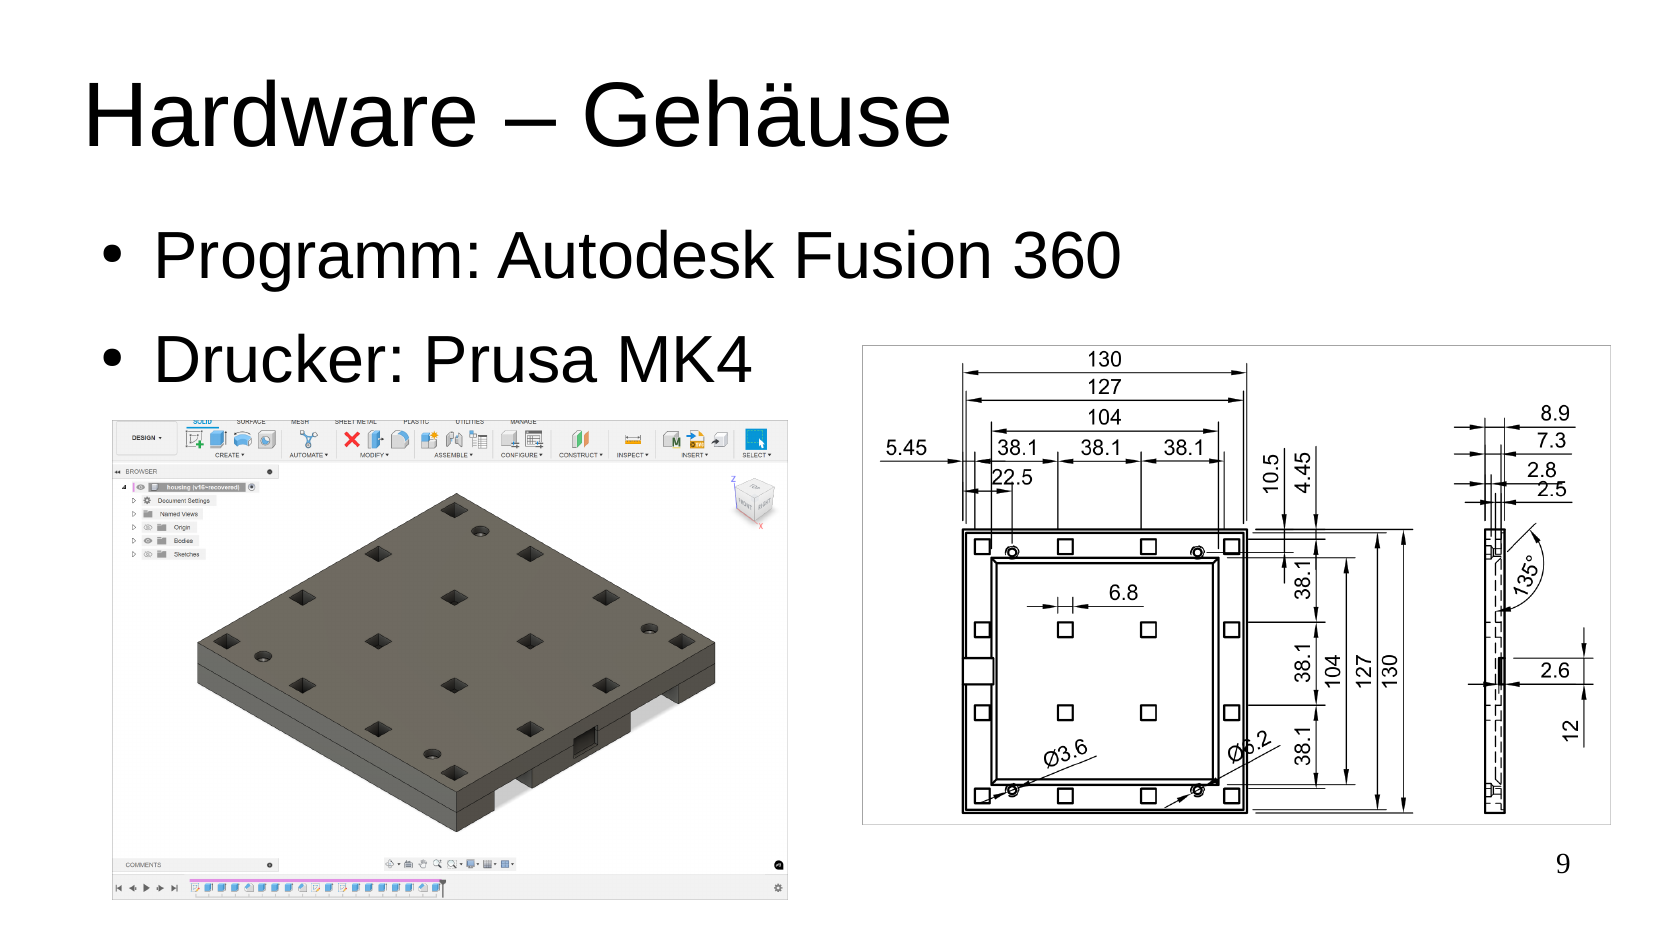

# Hardware – Gehäuse
Programm: Autodesk Fusion 360
Drucker: Prusa MK4
9